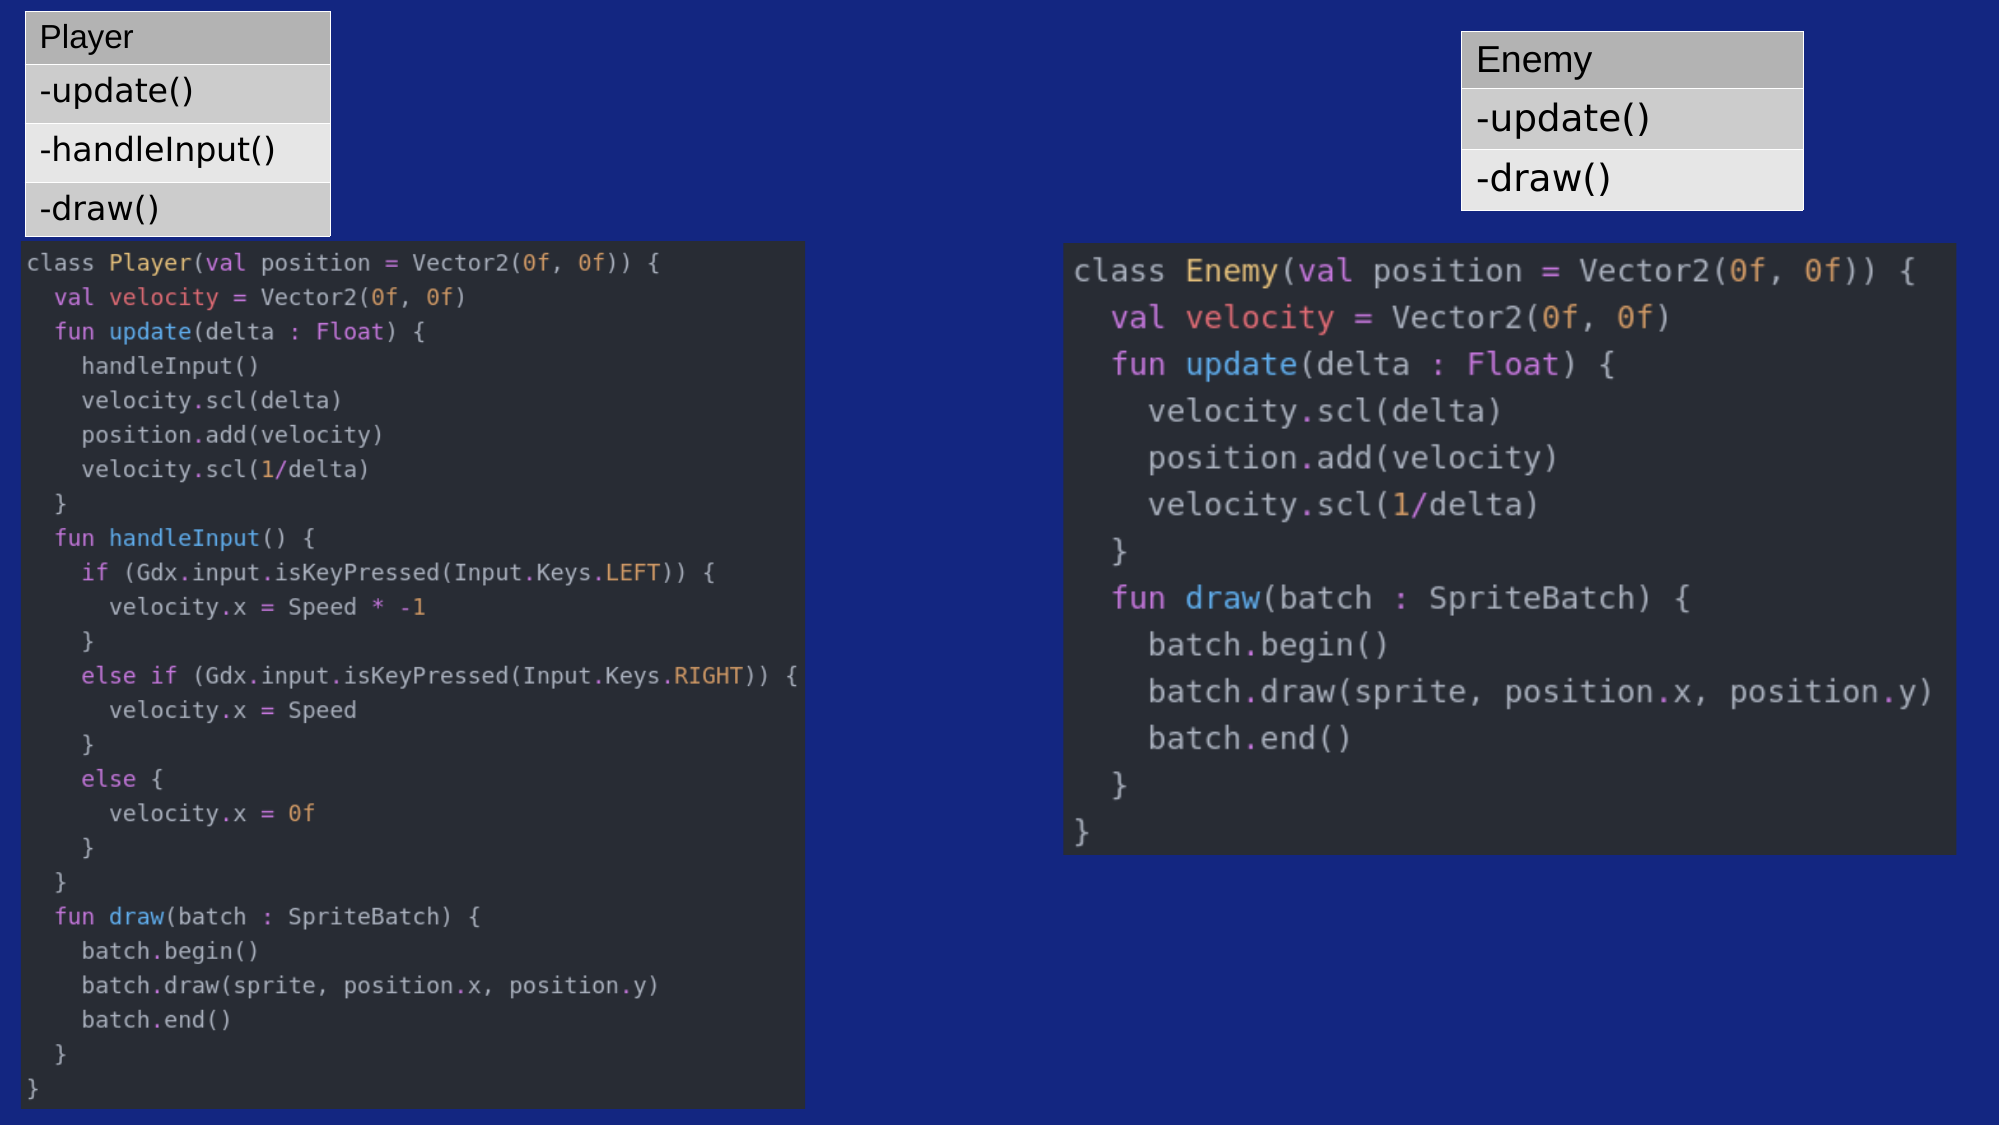

| Player |
| --- |
| -update() |
| -handleInput() |
| -draw() |
| Enemy |
| --- |
| -update() |
| -draw() |